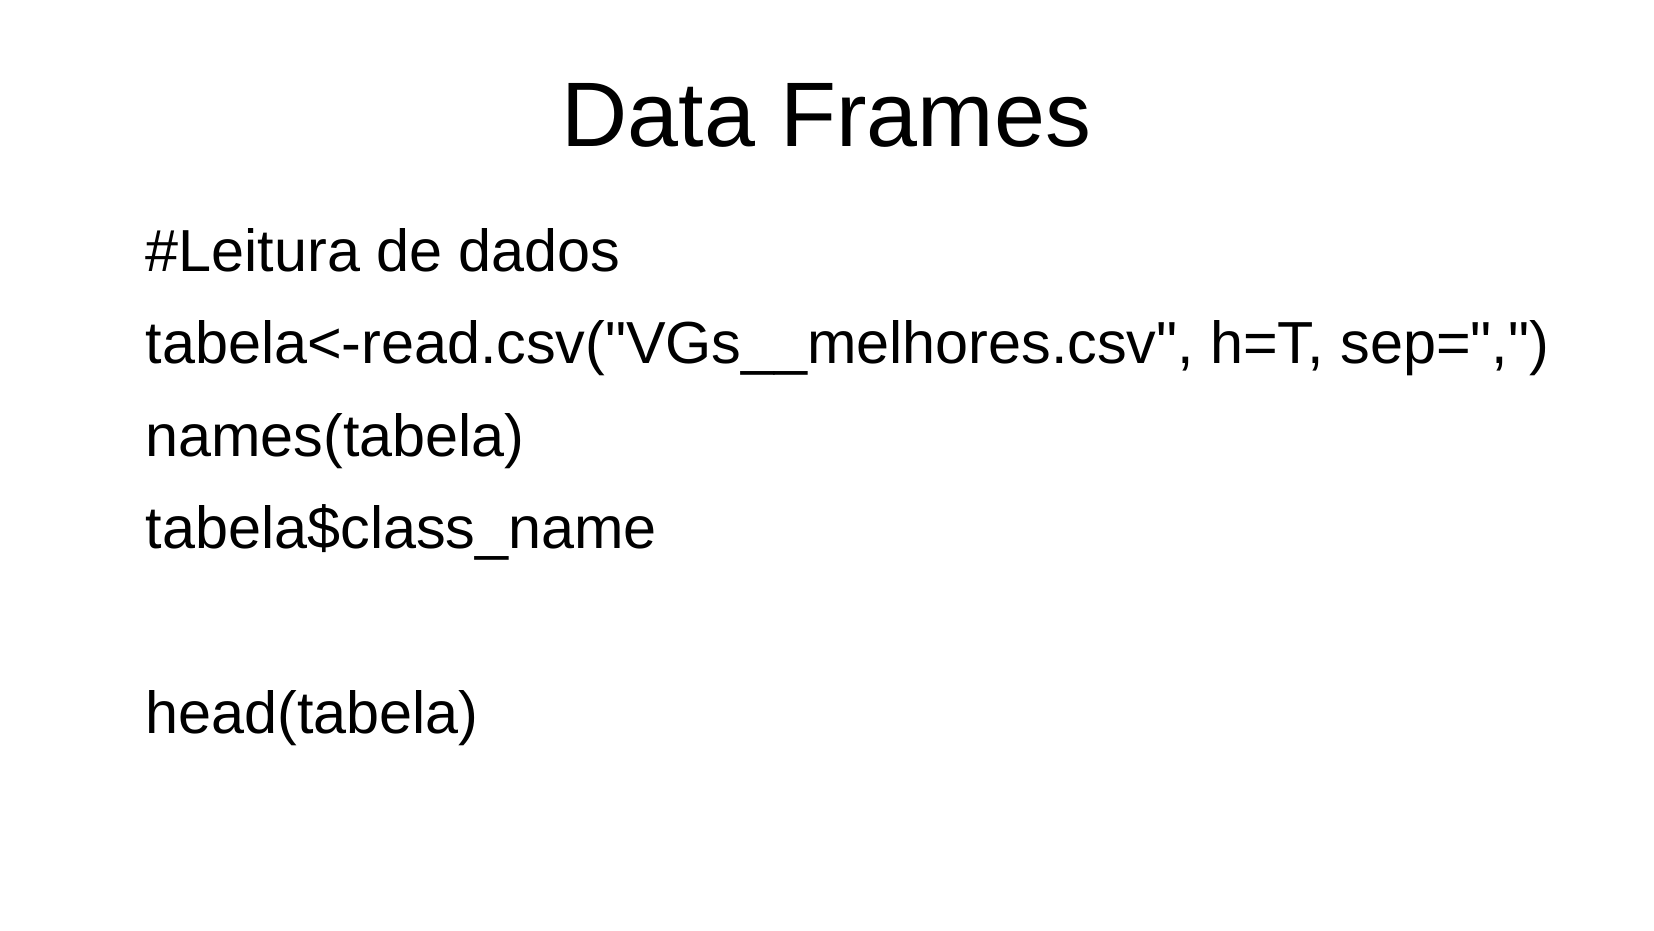

# Data Frames
#Leitura de dados
tabela<-read.csv("VGs__melhores.csv", h=T, sep=",")
names(tabela)
tabela$class_name
head(tabela)